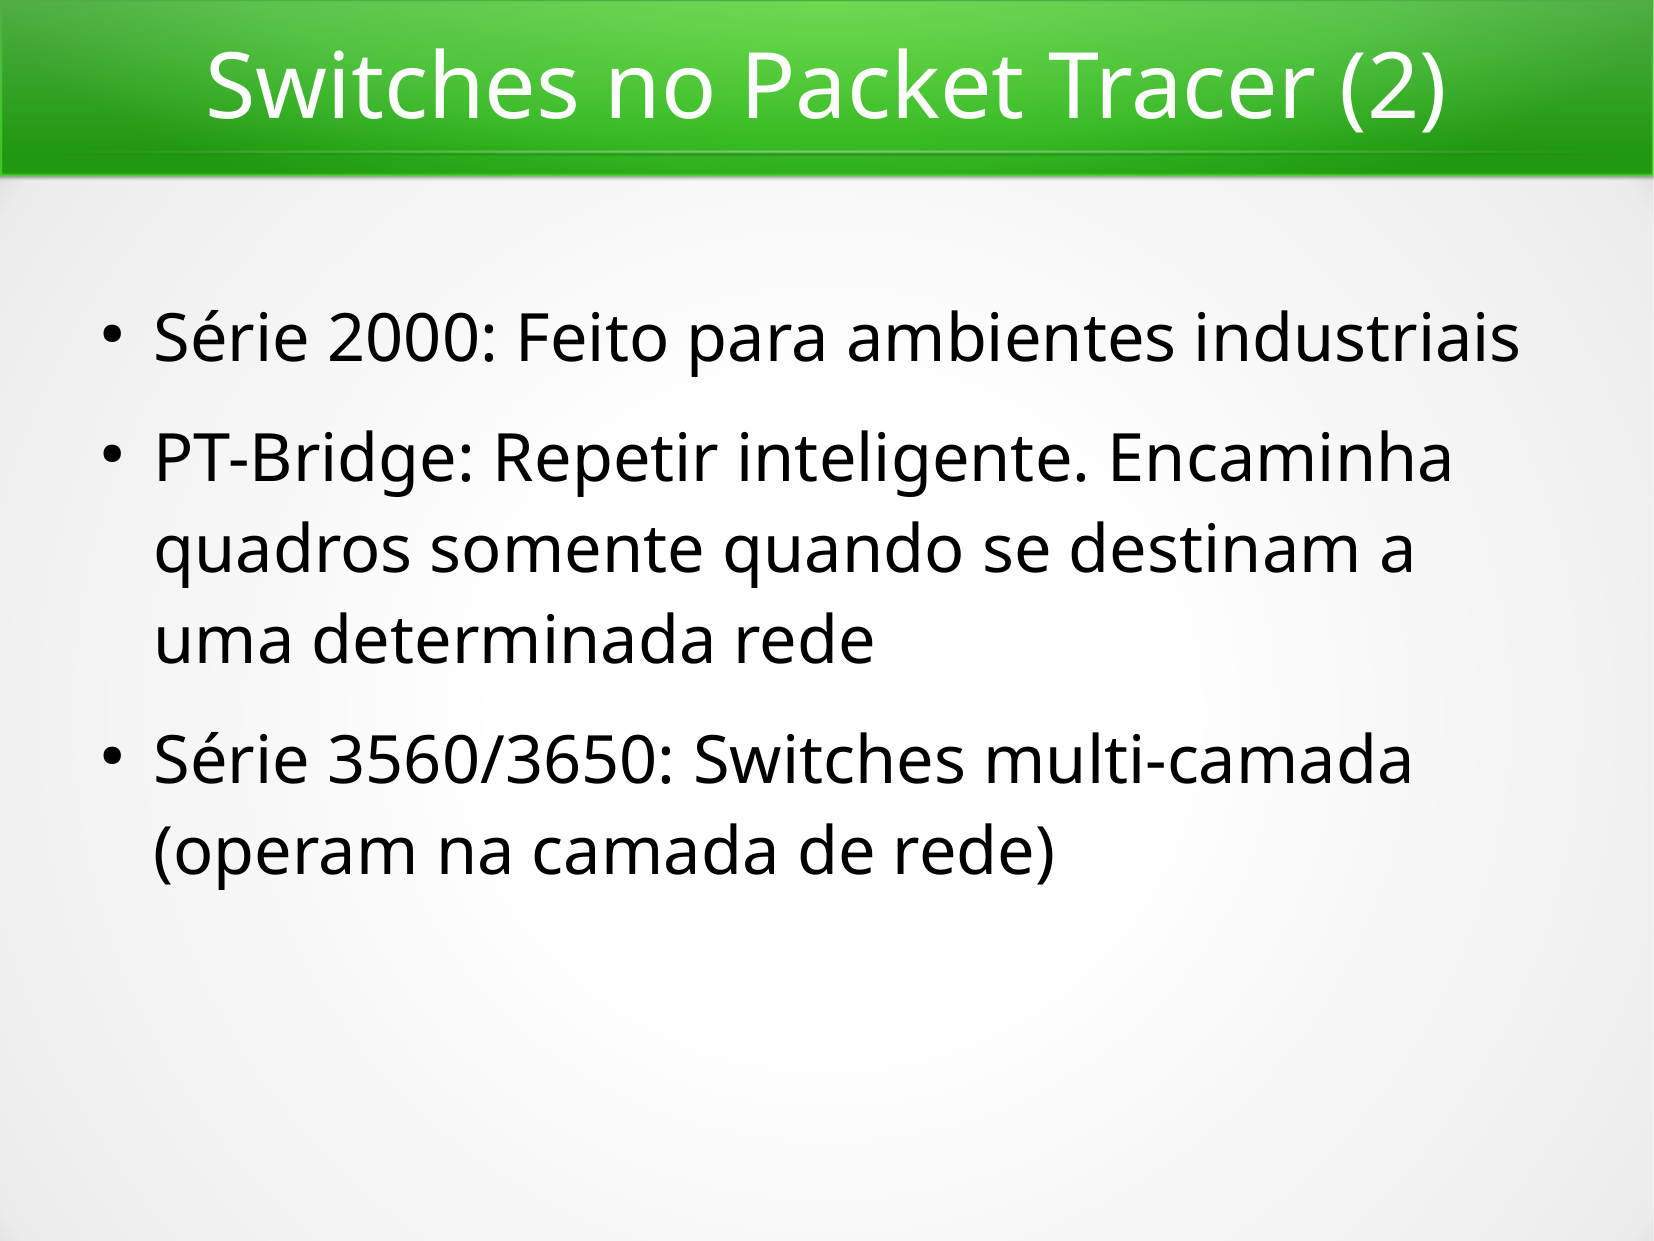

# Switches no Packet Tracer (2)
Série 2000: Feito para ambientes industriais
PT-Bridge: Repetir inteligente. Encaminha quadros somente quando se destinam a uma determinada rede
Série 3560/3650: Switches multi-camada (operam na camada de rede)